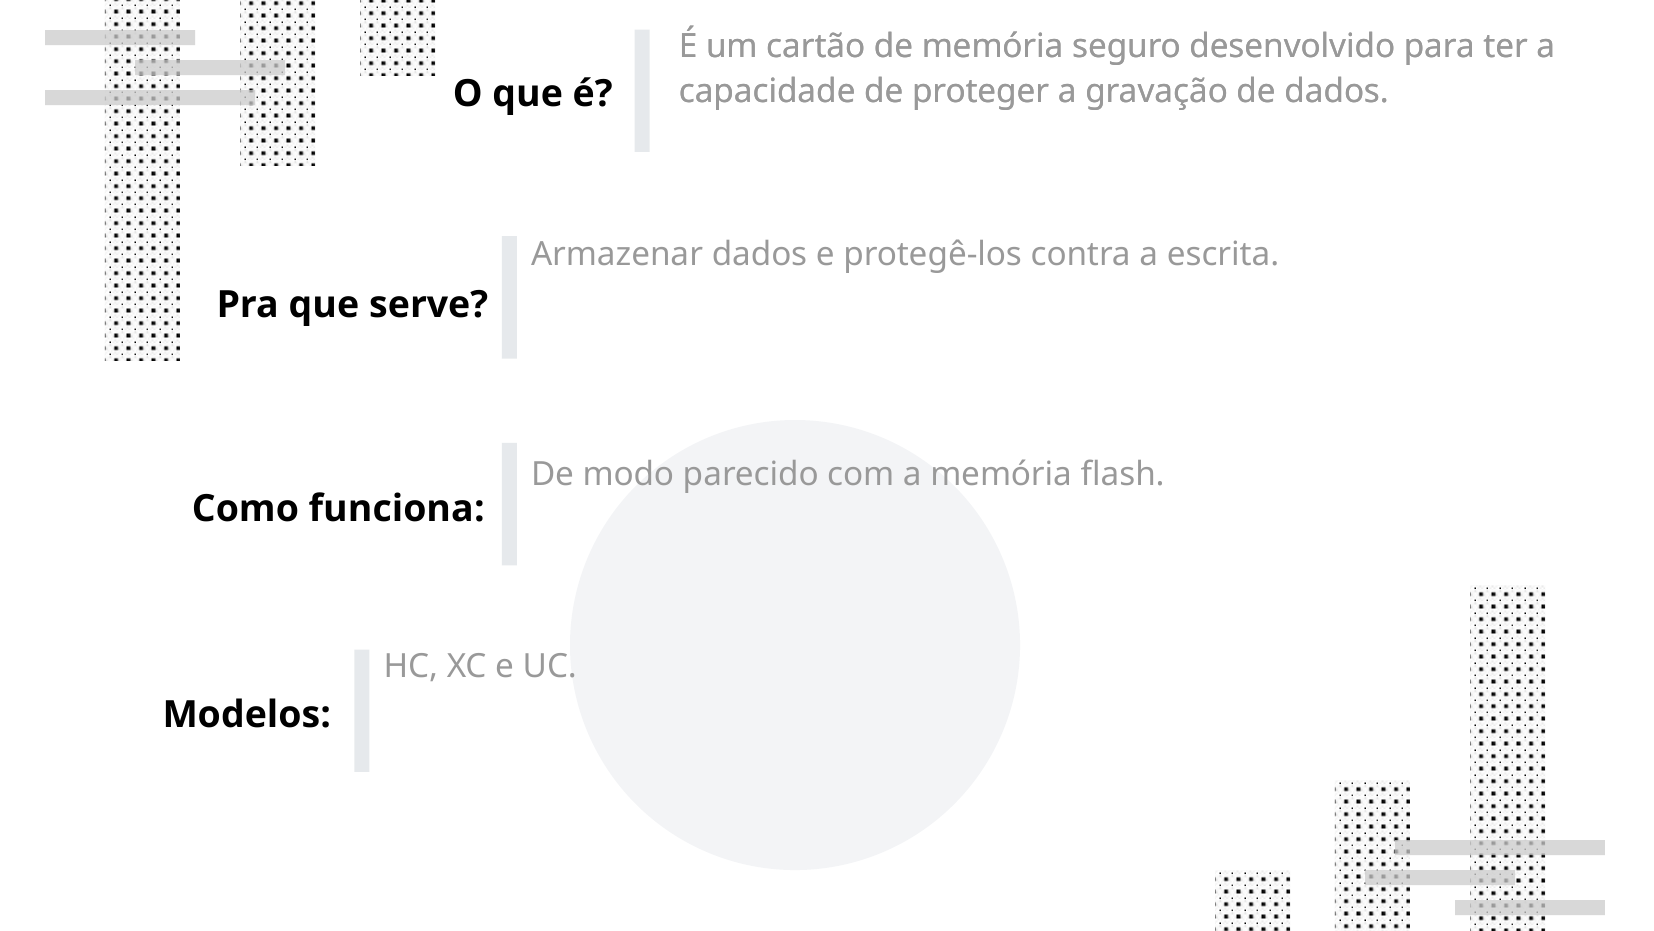

É um cartão de memória seguro desenvolvido para ter a capacidade de proteger a gravação de dados.
É um cartão de memória seguro desenvolvido para ter a capacidade de proteger a gravação de dados.
O que é?
Armazenar dados e protegê-los contra a escrita.
Pra que serve?
De modo parecido com a memória flash.
Como funciona:
HC, XC e UC.
Modelos: